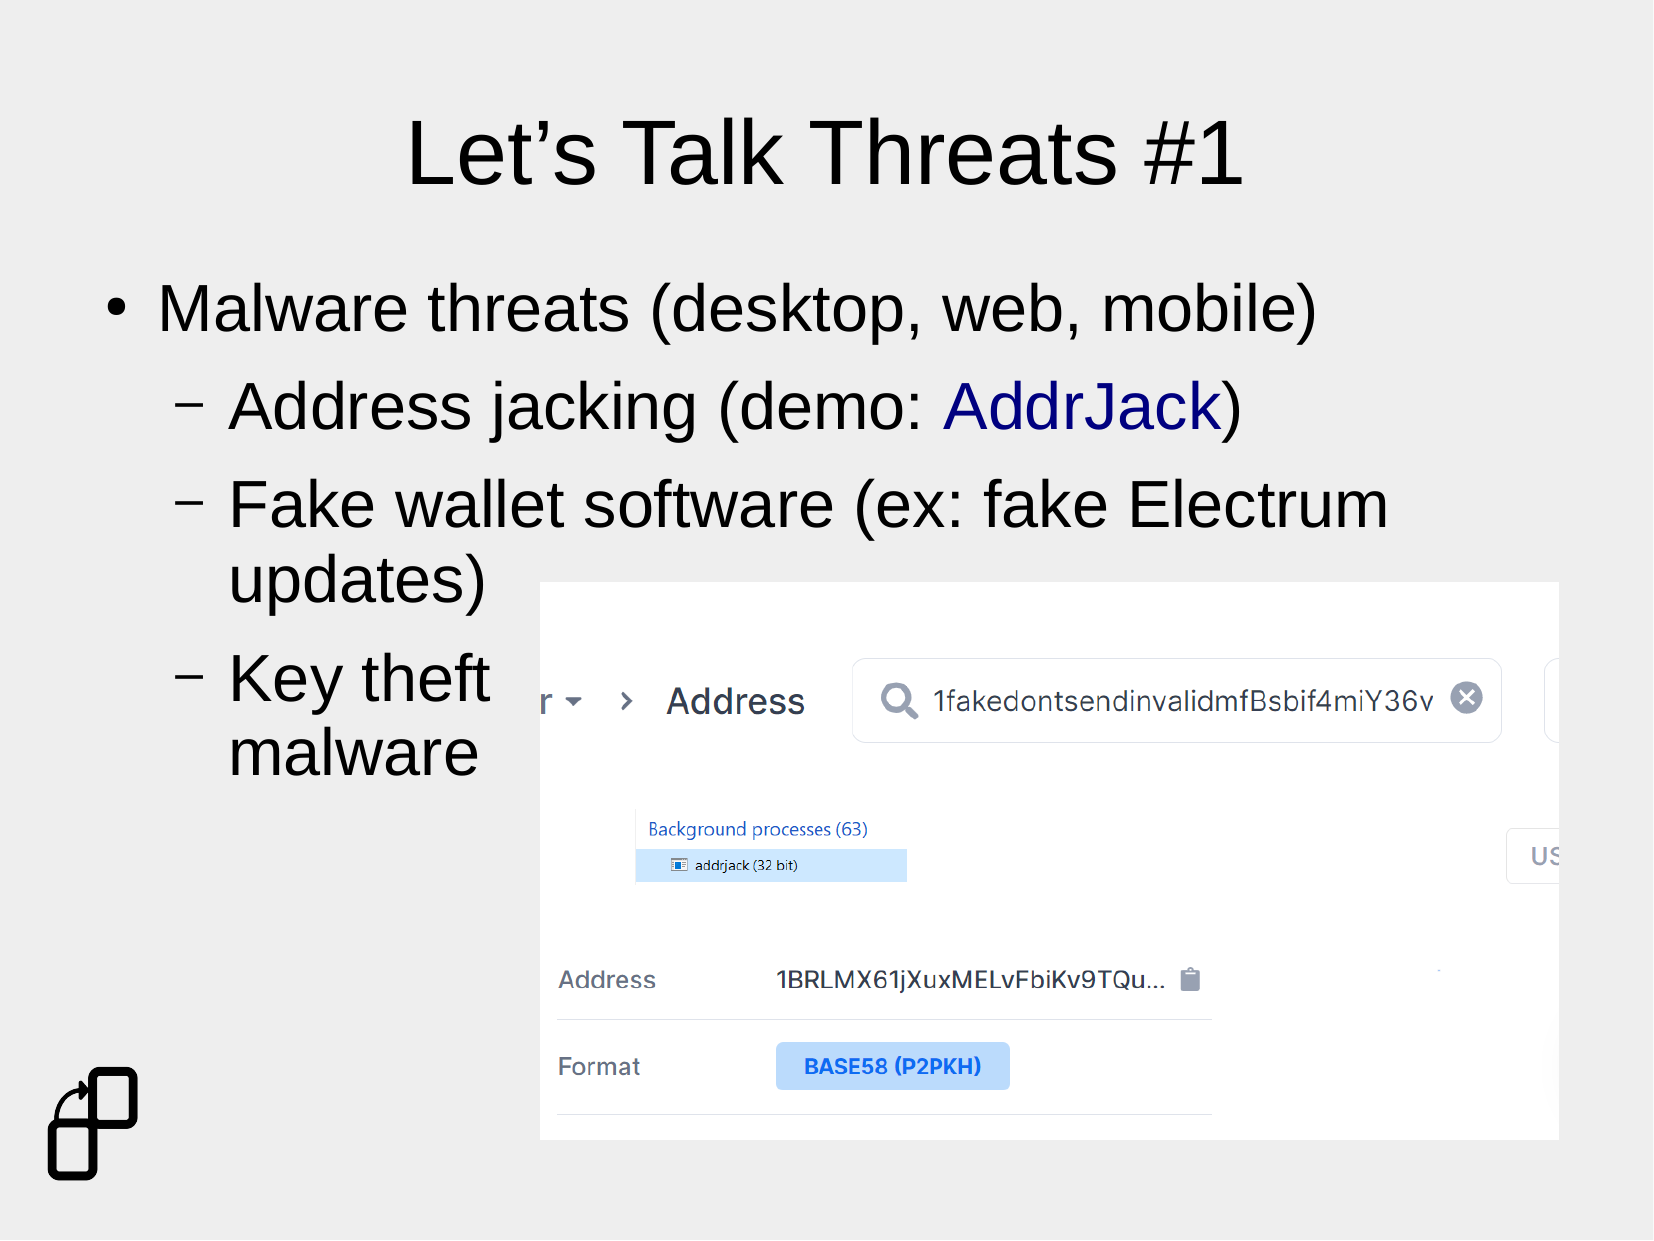

# Let’s Talk Threats #1
Malware threats (desktop, web, mobile)
Address jacking (demo: AddrJack)
Fake wallet software (ex: fake Electrum updates)
Key theft
malware